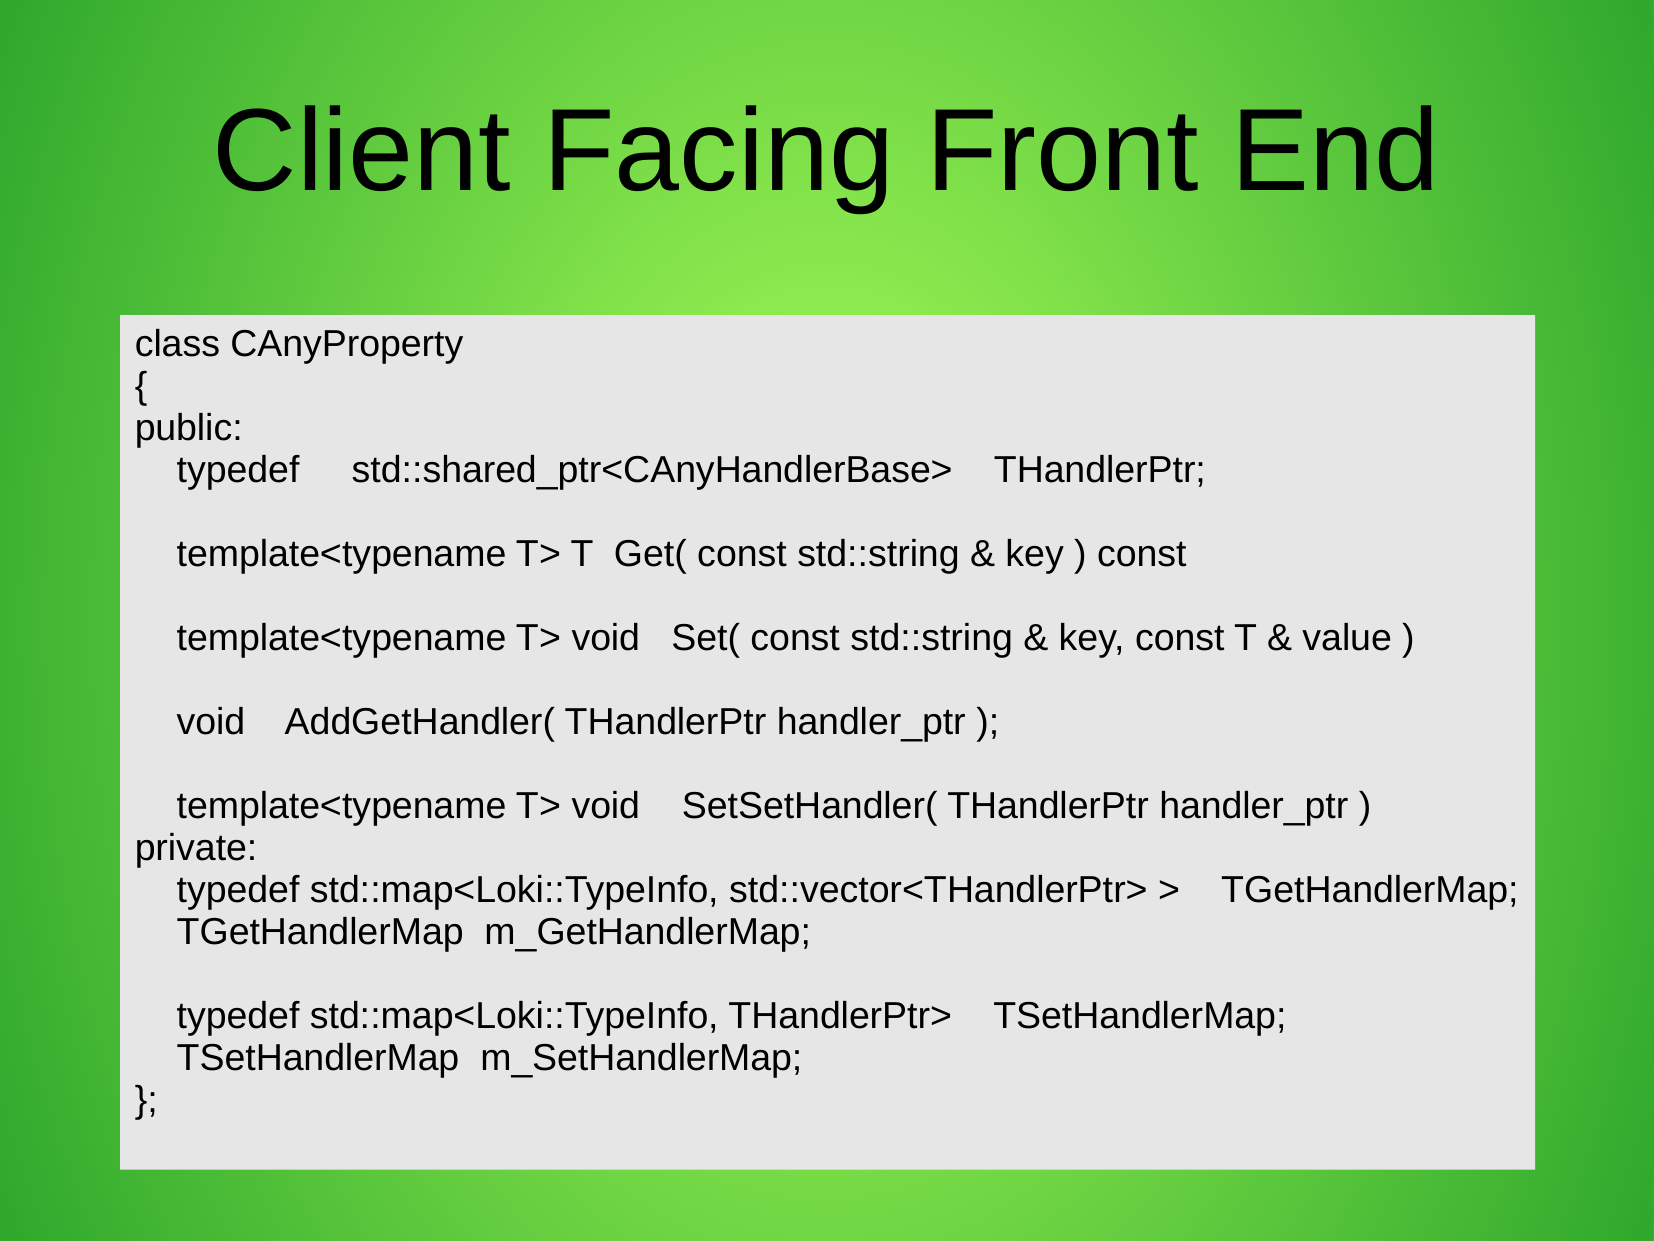

# Client Facing Front End
class CAnyProperty
{
public:
 typedef std::shared_ptr<CAnyHandlerBase> THandlerPtr;
 template<typename T> T Get( const std::string & key ) const
 template<typename T> void Set( const std::string & key, const T & value )
 void AddGetHandler( THandlerPtr handler_ptr );
 template<typename T> void SetSetHandler( THandlerPtr handler_ptr )
private:
 typedef std::map<Loki::TypeInfo, std::vector<THandlerPtr> > TGetHandlerMap;
 TGetHandlerMap m_GetHandlerMap;
 typedef std::map<Loki::TypeInfo, THandlerPtr> TSetHandlerMap;
 TSetHandlerMap m_SetHandlerMap;
};